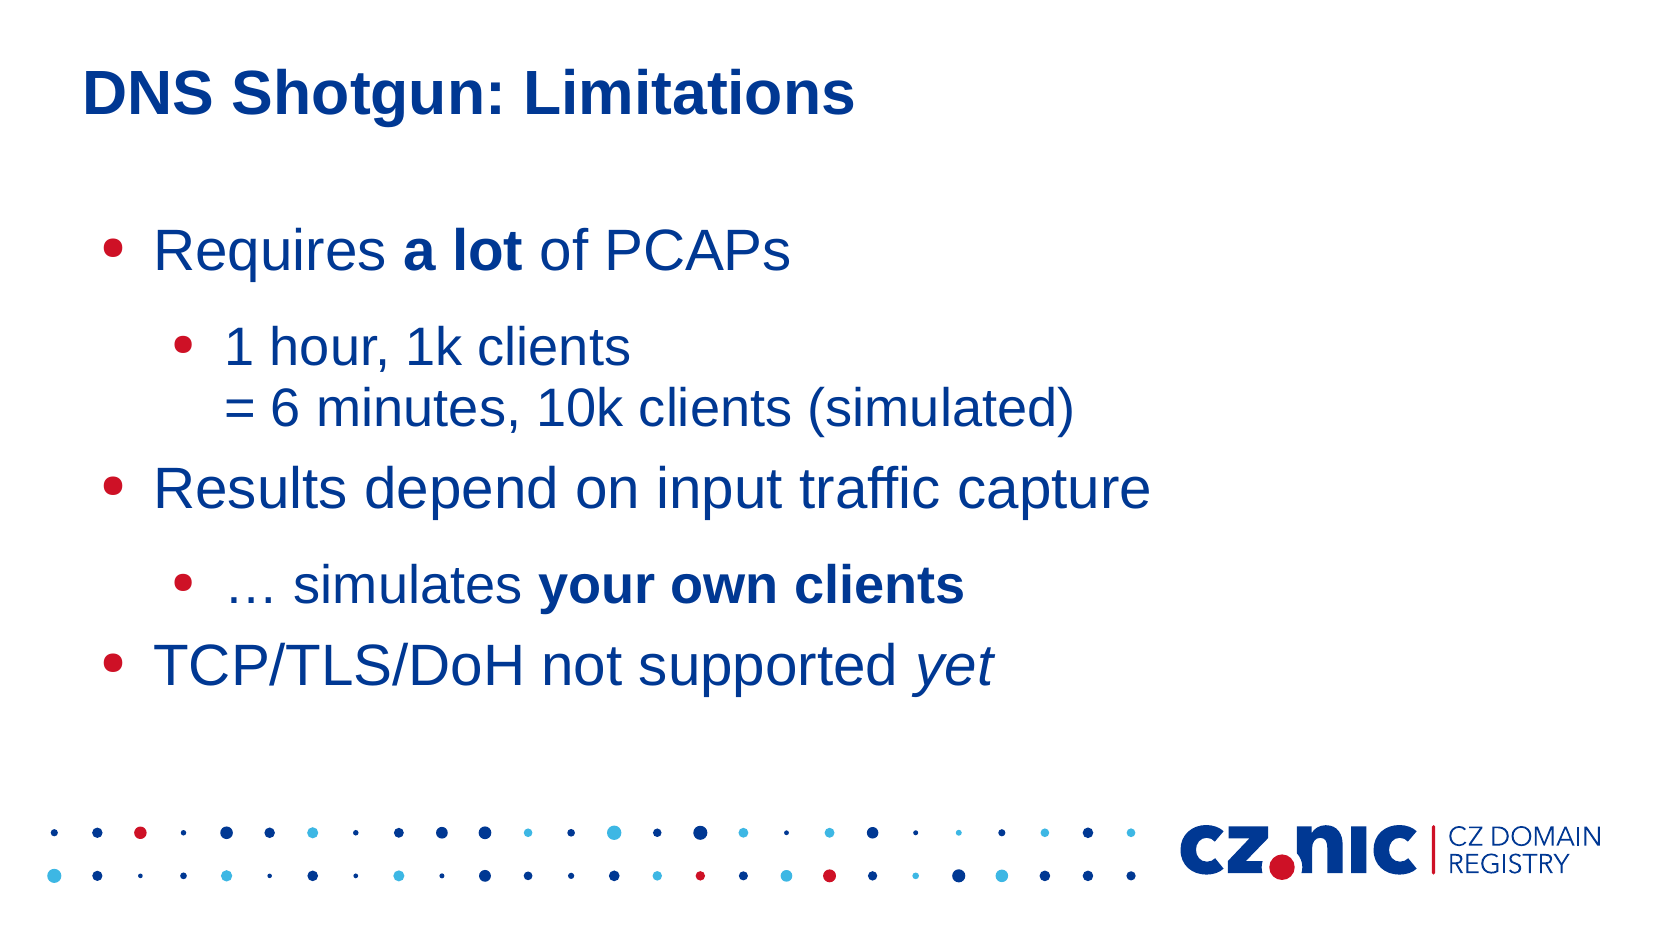

# DNS Shotgun: Limitations
Requires a lot of PCAPs
1 hour, 1k clients
= 6 minutes, 10k clients (simulated)
Results depend on input traffic capture
… simulates your own clients
TCP/TLS/DoH not supported yet